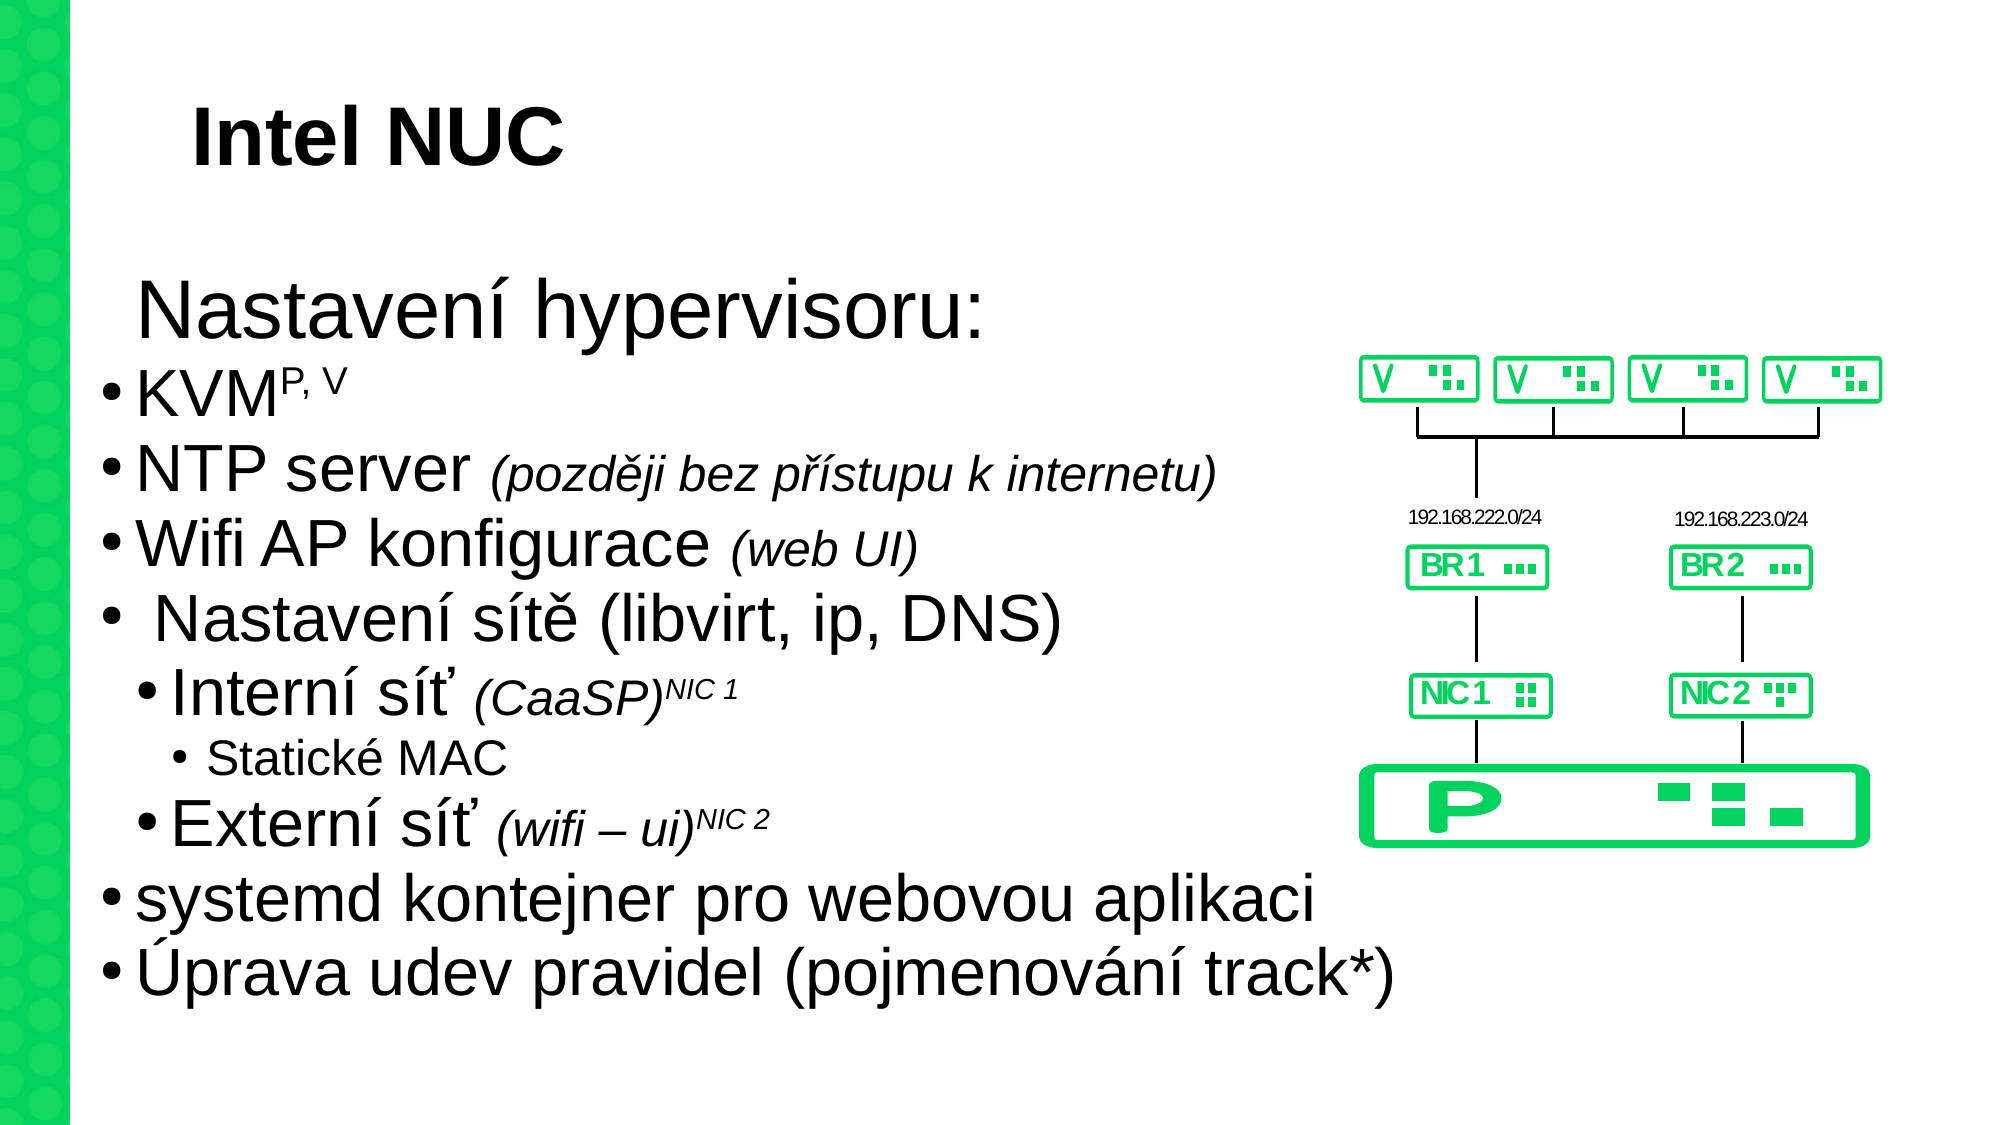

# Intel NUC
Nastavení hypervisoru:
KVMP, V
NTP server (později bez přístupu k internetu)
Wifi AP konfigurace (web UI)
 Nastavení sítě (libvirt, ip, DNS)
Interní síť (CaaSP)NIC 1
Statické MAC
Externí síť (wifi – ui)NIC 2
systemd kontejner pro webovou aplikaci
Úprava udev pravidel (pojmenování track*)
192.168.222.0/24
192.168.223.0/24
BR 1
BR 2
NIC 2
NIC 1